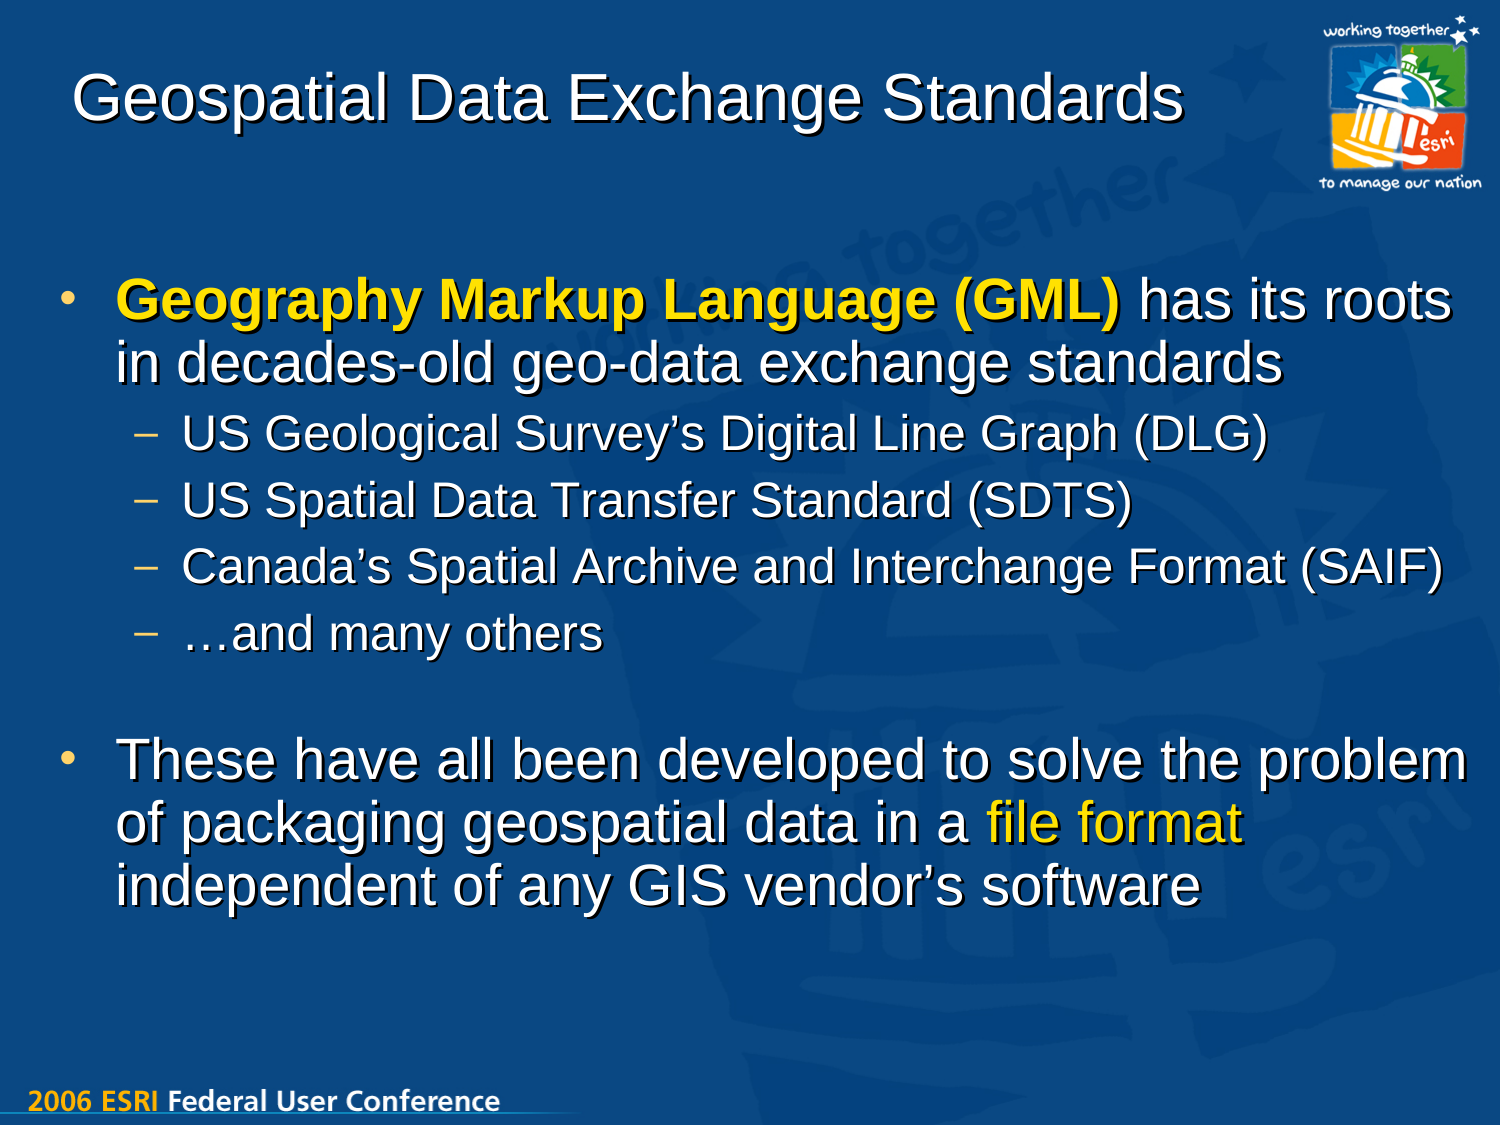

# Geospatial Data Exchange Standards
Geography Markup Language (GML) has its roots in decades-old geo-data exchange standards
US Geological Survey’s Digital Line Graph (DLG)
US Spatial Data Transfer Standard (SDTS)
Canada’s Spatial Archive and Interchange Format (SAIF)
…and many others
These have all been developed to solve the problem of packaging geospatial data in a file format independent of any GIS vendor’s software